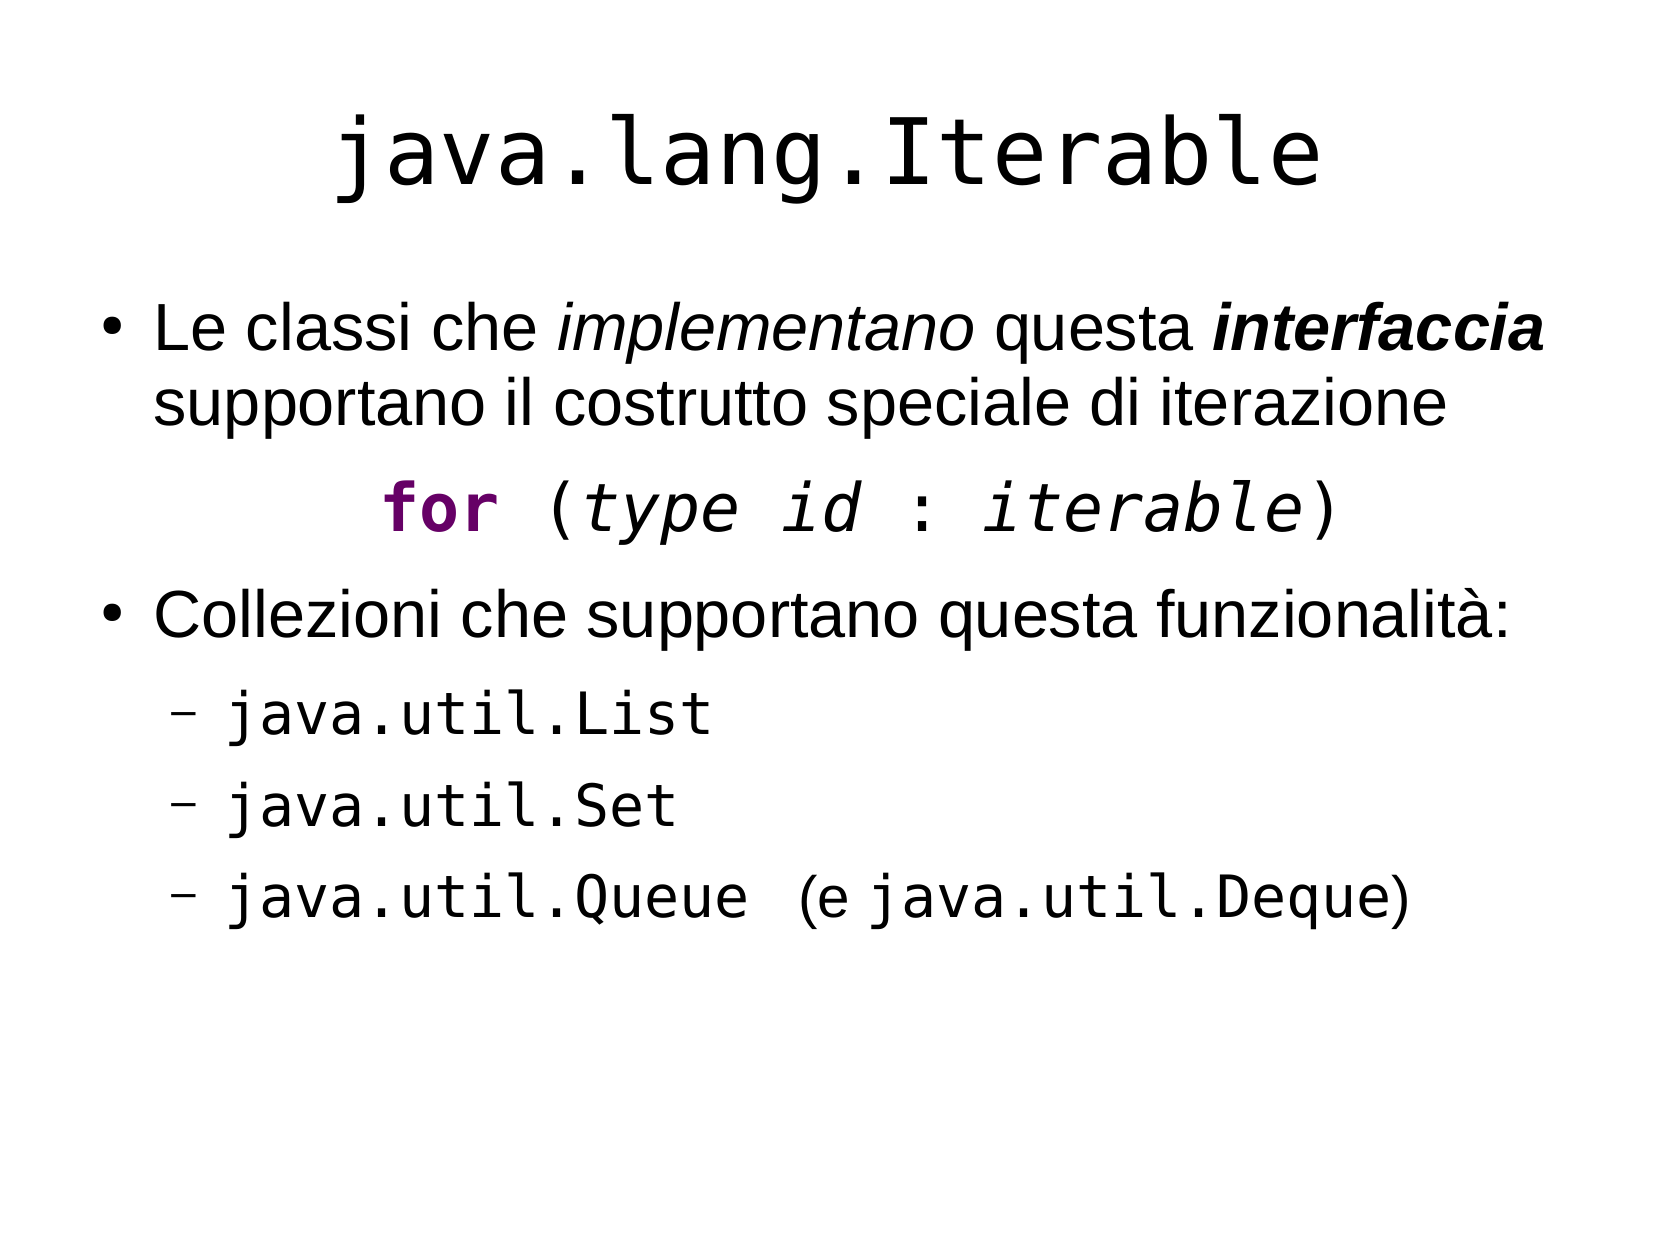

# java.lang.Iterable
Le classi che implementano questa interfaccia supportano il costrutto speciale di iterazione
for (type id : iterable)
Collezioni che supportano questa funzionalità:
java.util.List
java.util.Set
java.util.Queue (e java.util.Deque)